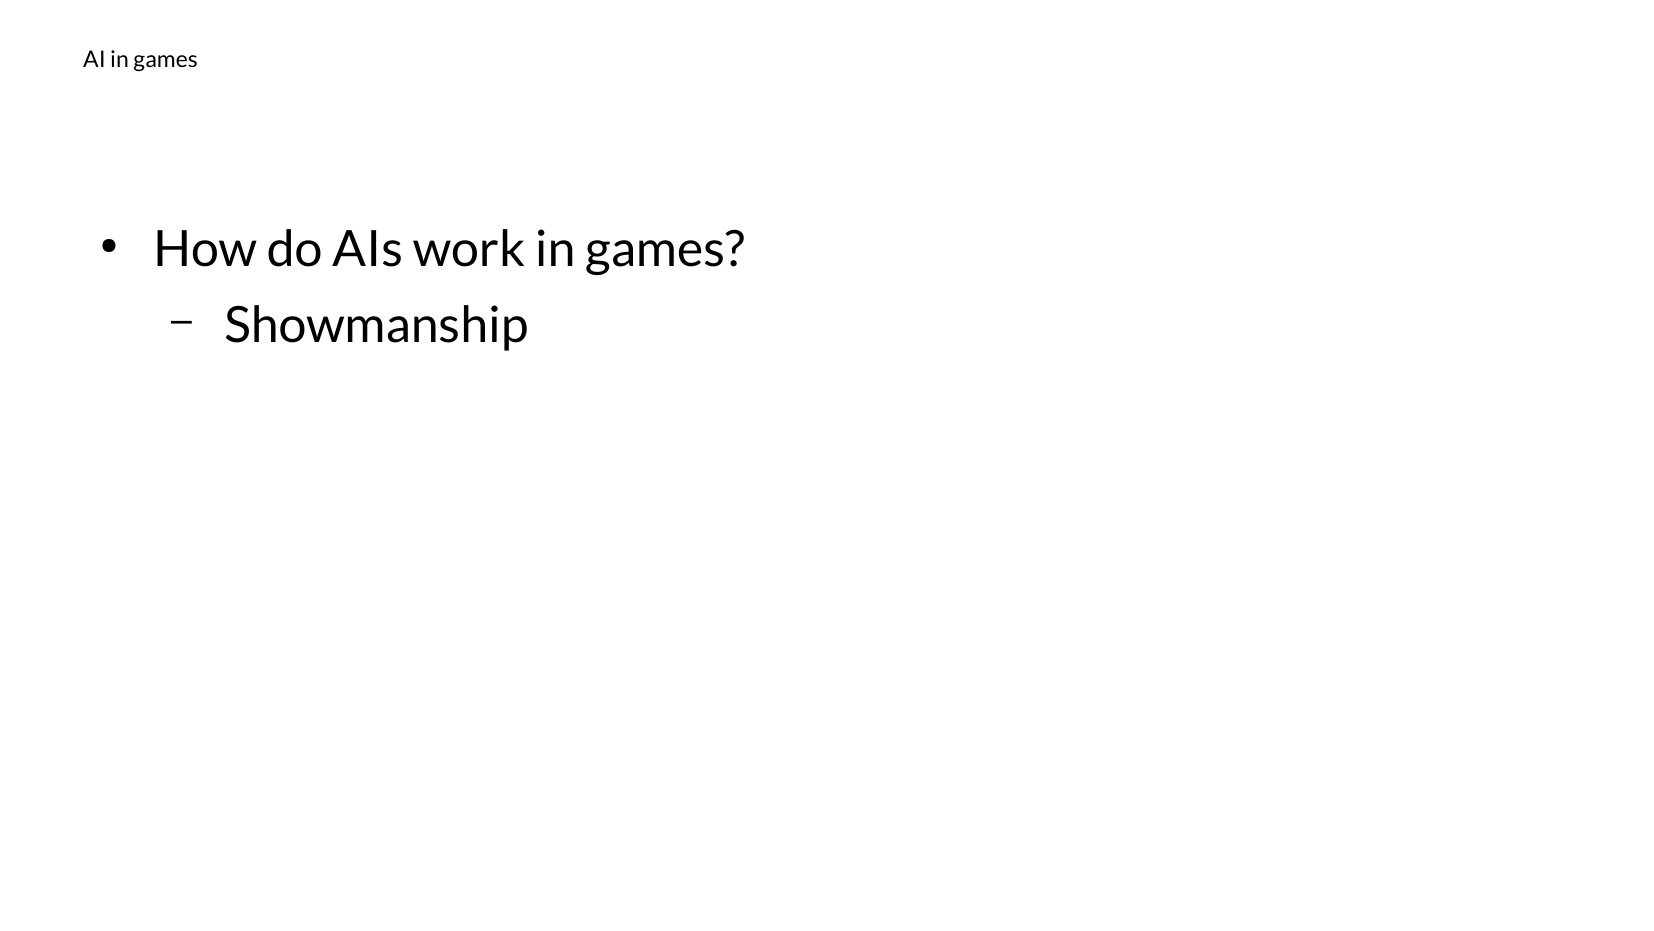

# AI in games
How do AIs work in games?
Showmanship